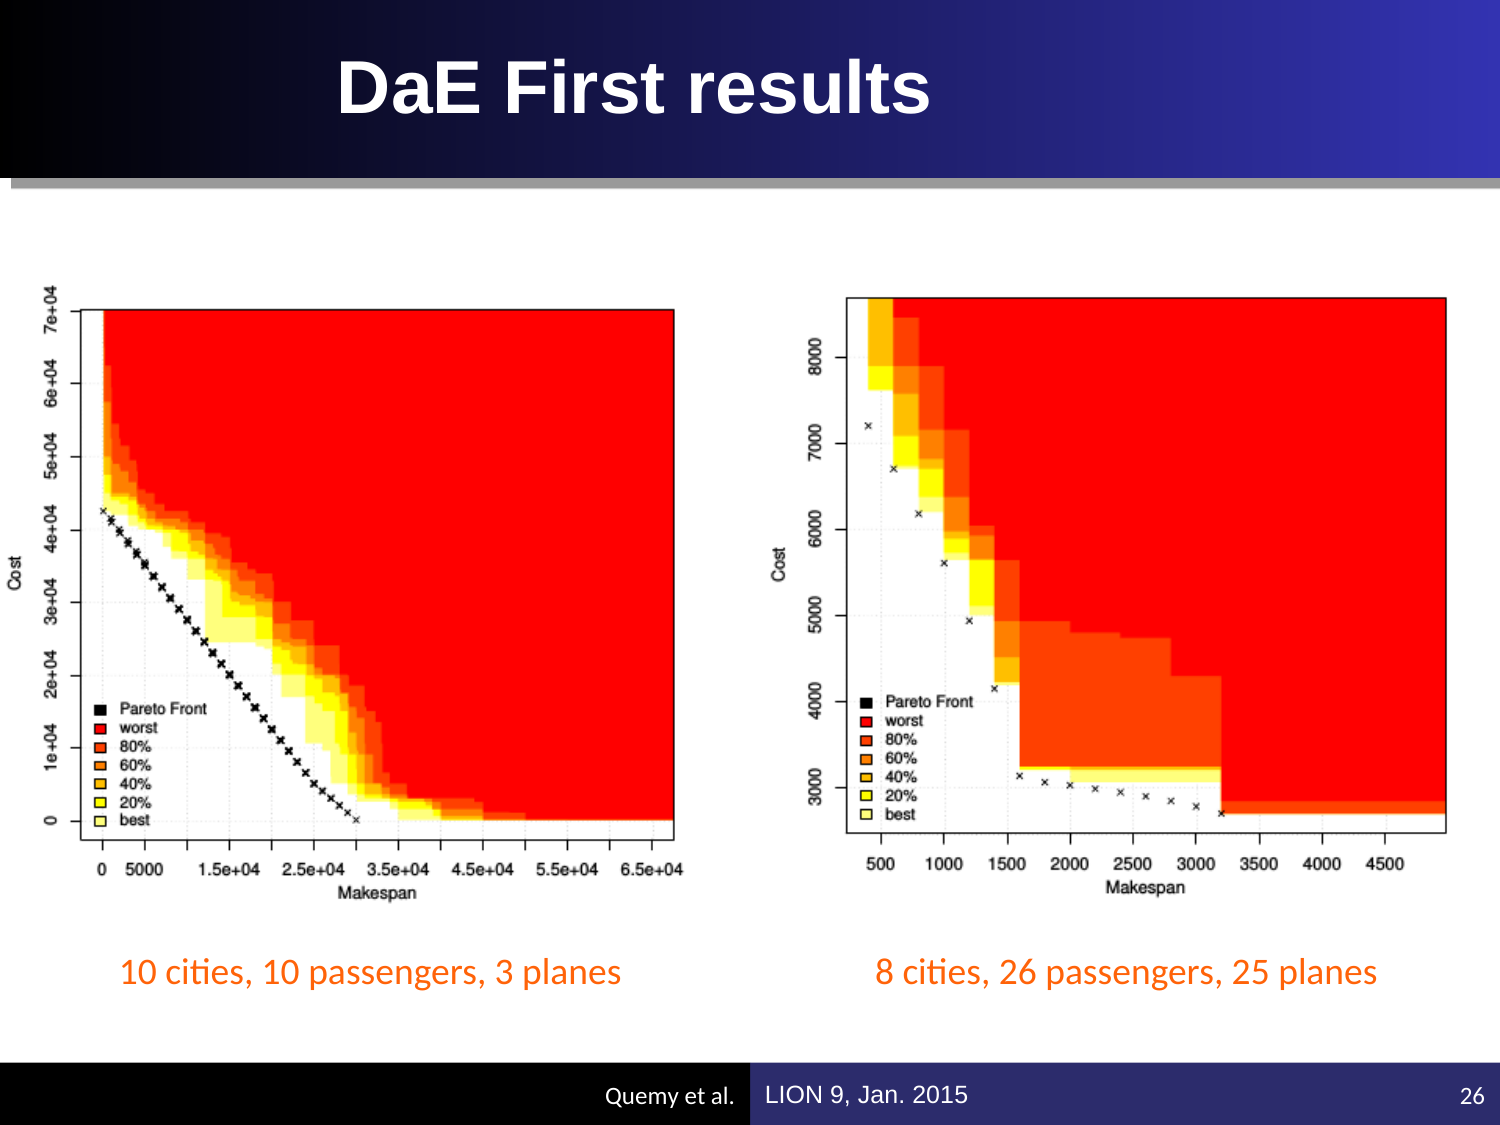

DaE First results
# 10 cities, 10 passengers, 3 planes
8 cities, 26 passengers, 25 planes
26